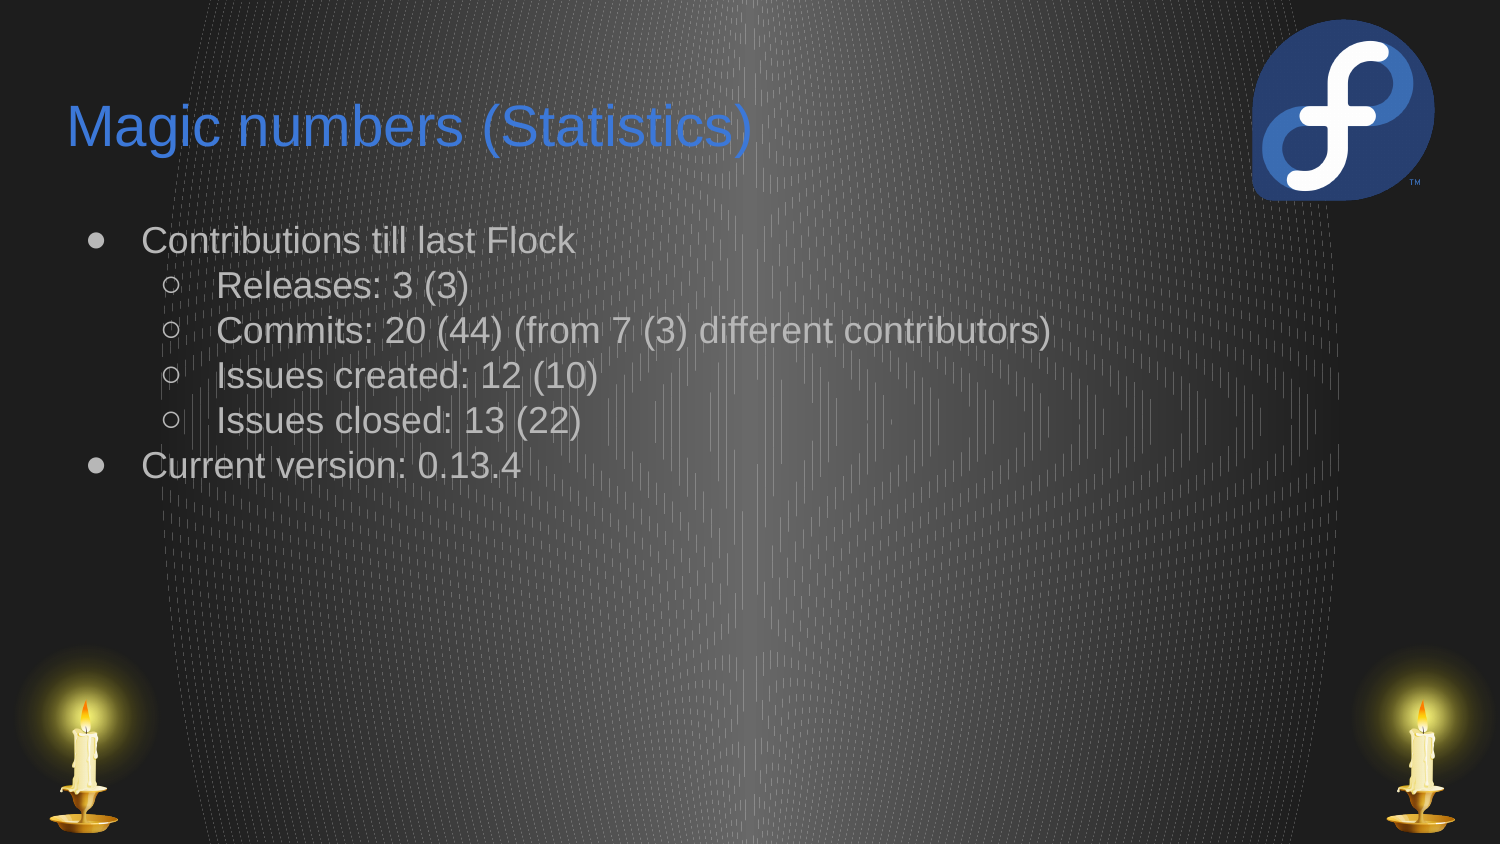

# Magic numbers (Statistics)
Contributions till last Flock
Releases: 3 (3)
Commits: 20 (44) (from 7 (3) different contributors)
Issues created: 12 (10)
Issues closed: 13 (22)
Current version: 0.13.4